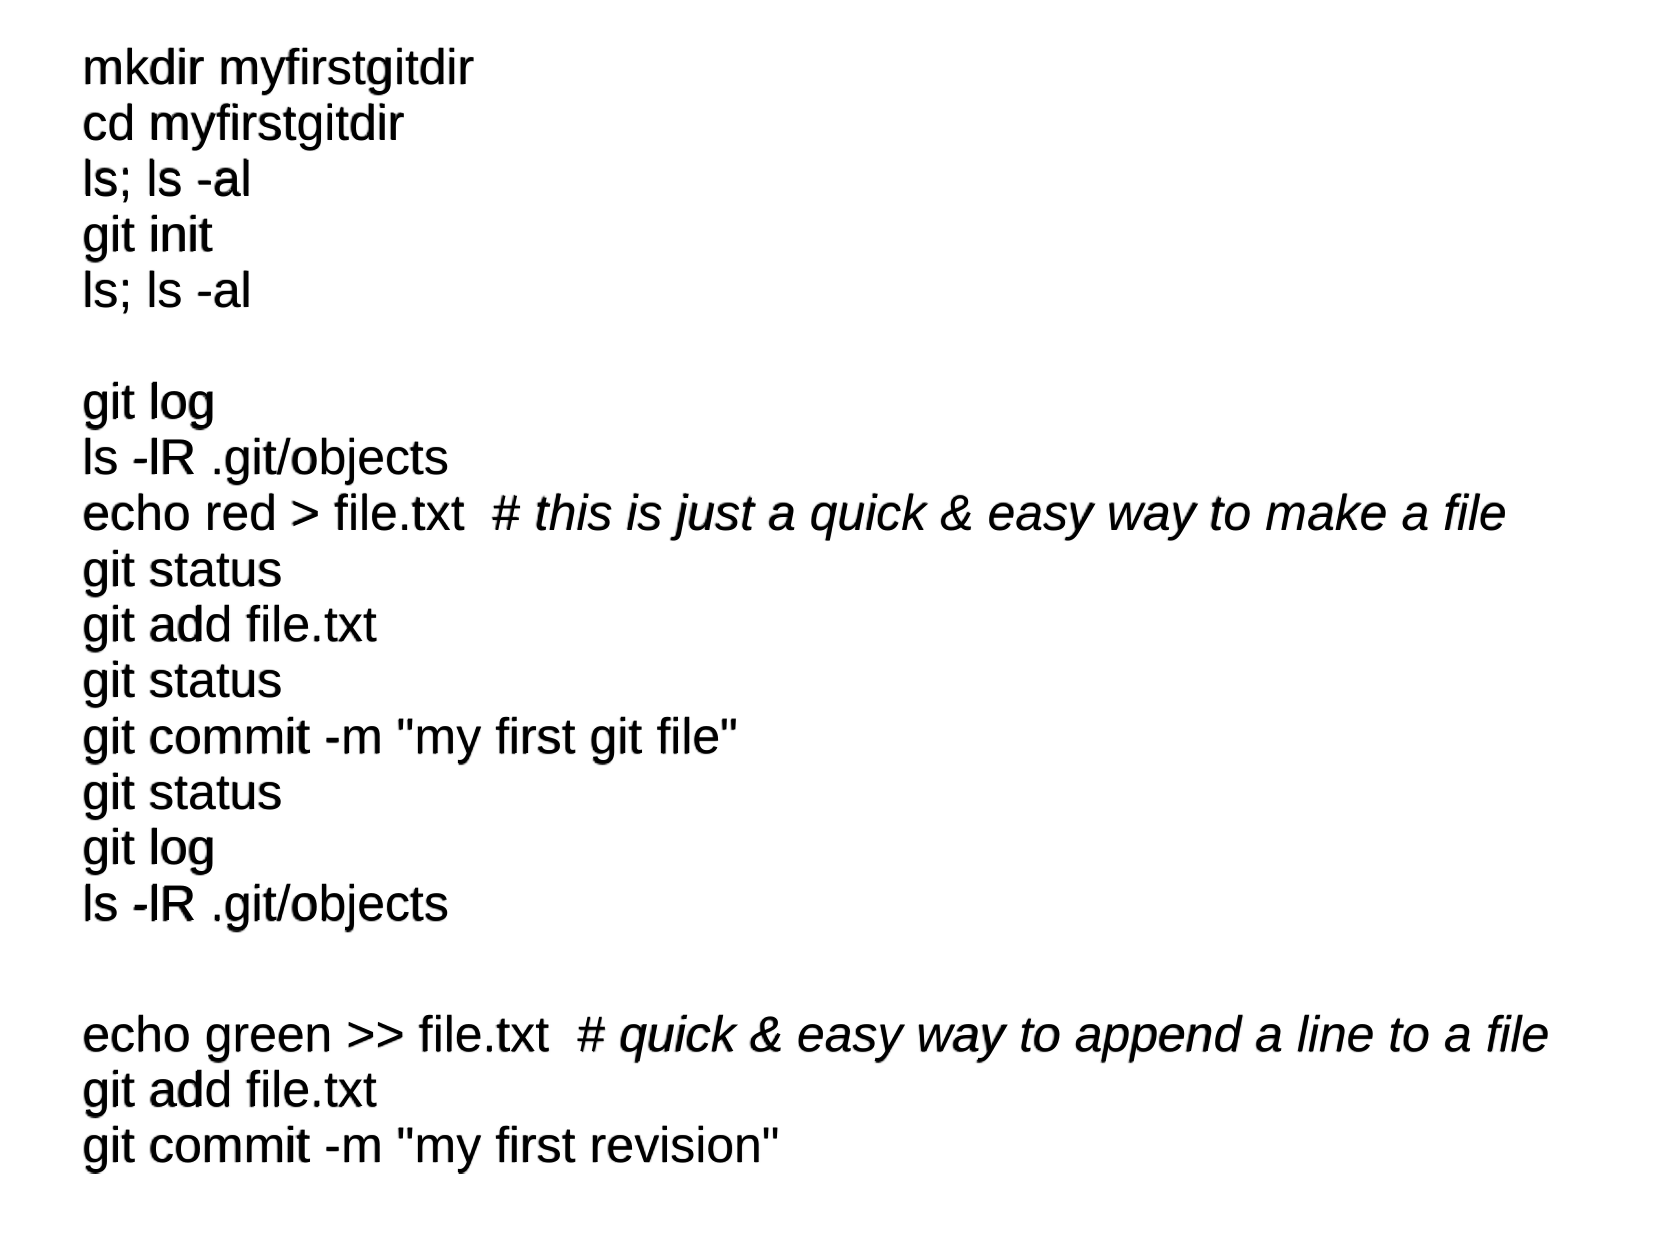

# mkdir myfirstgitdir
cd myfirstgitdir
ls; ls -al
git init
ls; ls -al
git log
ls -lR .git/objects
echo red > file.txt # this is just a quick & easy way to make a file
git status
git add file.txt
git status
git commit -m "my first git file"
git status
git log
ls -lR .git/objects
echo green >> file.txt # quick & easy way to append a line to a file
git add file.txt
git commit -m "my first revision"